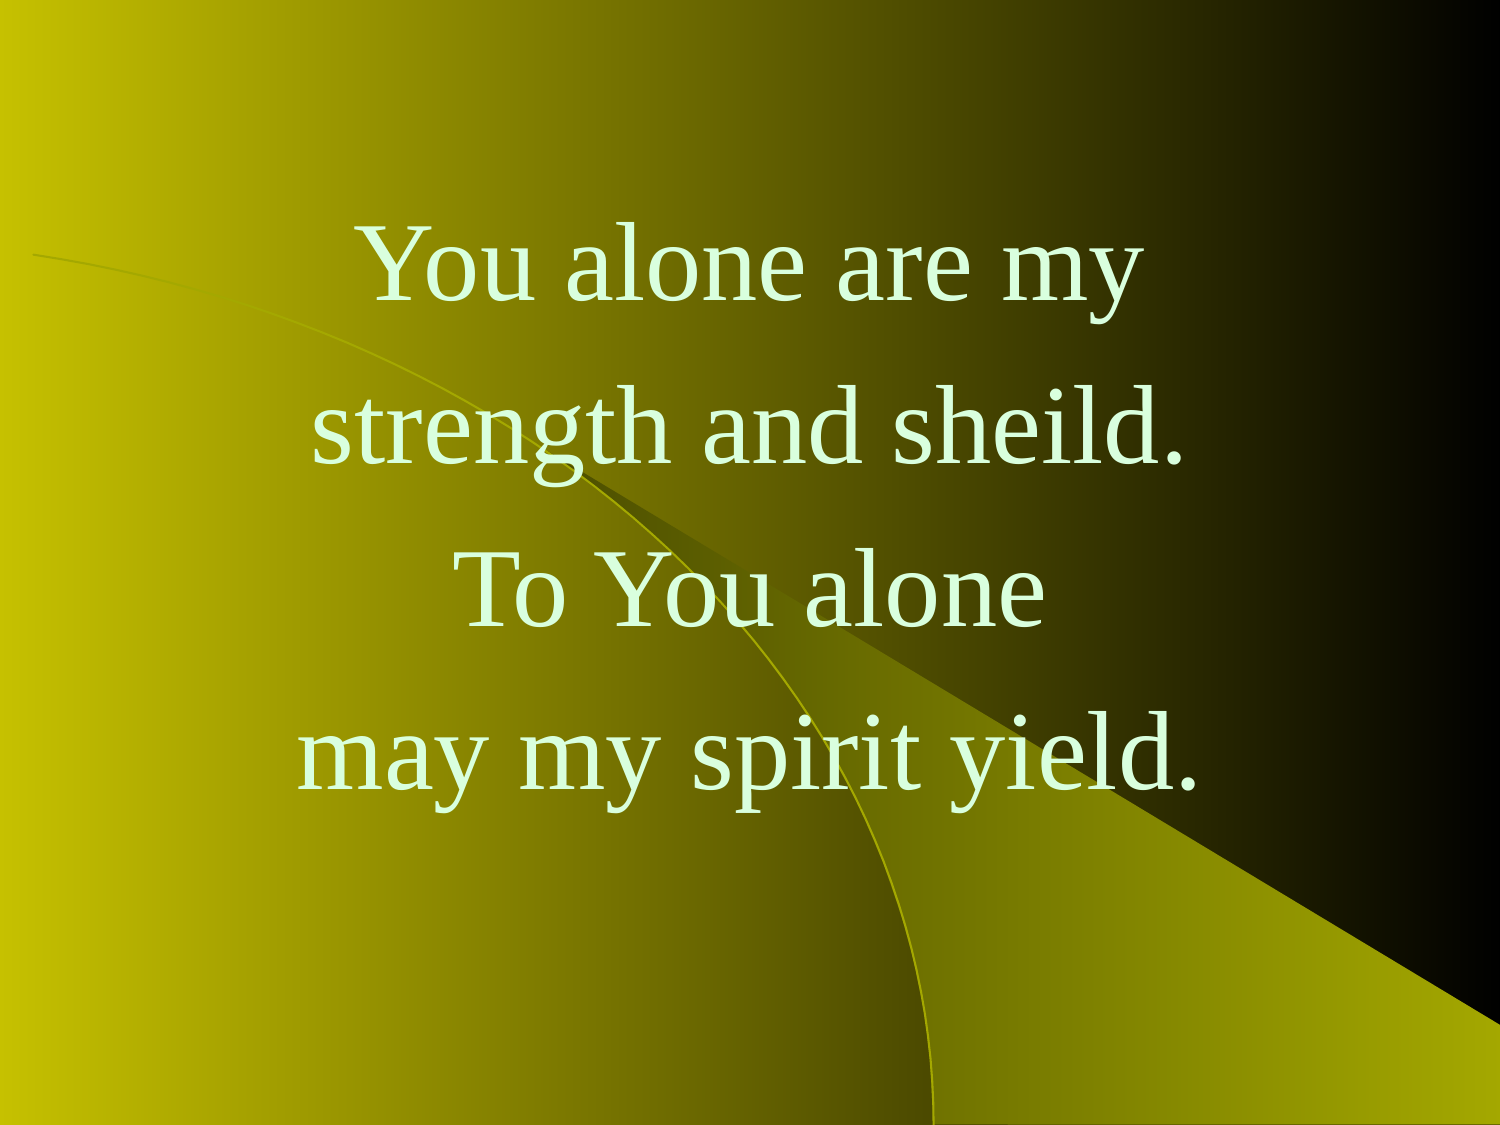

# You alone are my
strength and sheild.
To You alone
may my spirit yield.